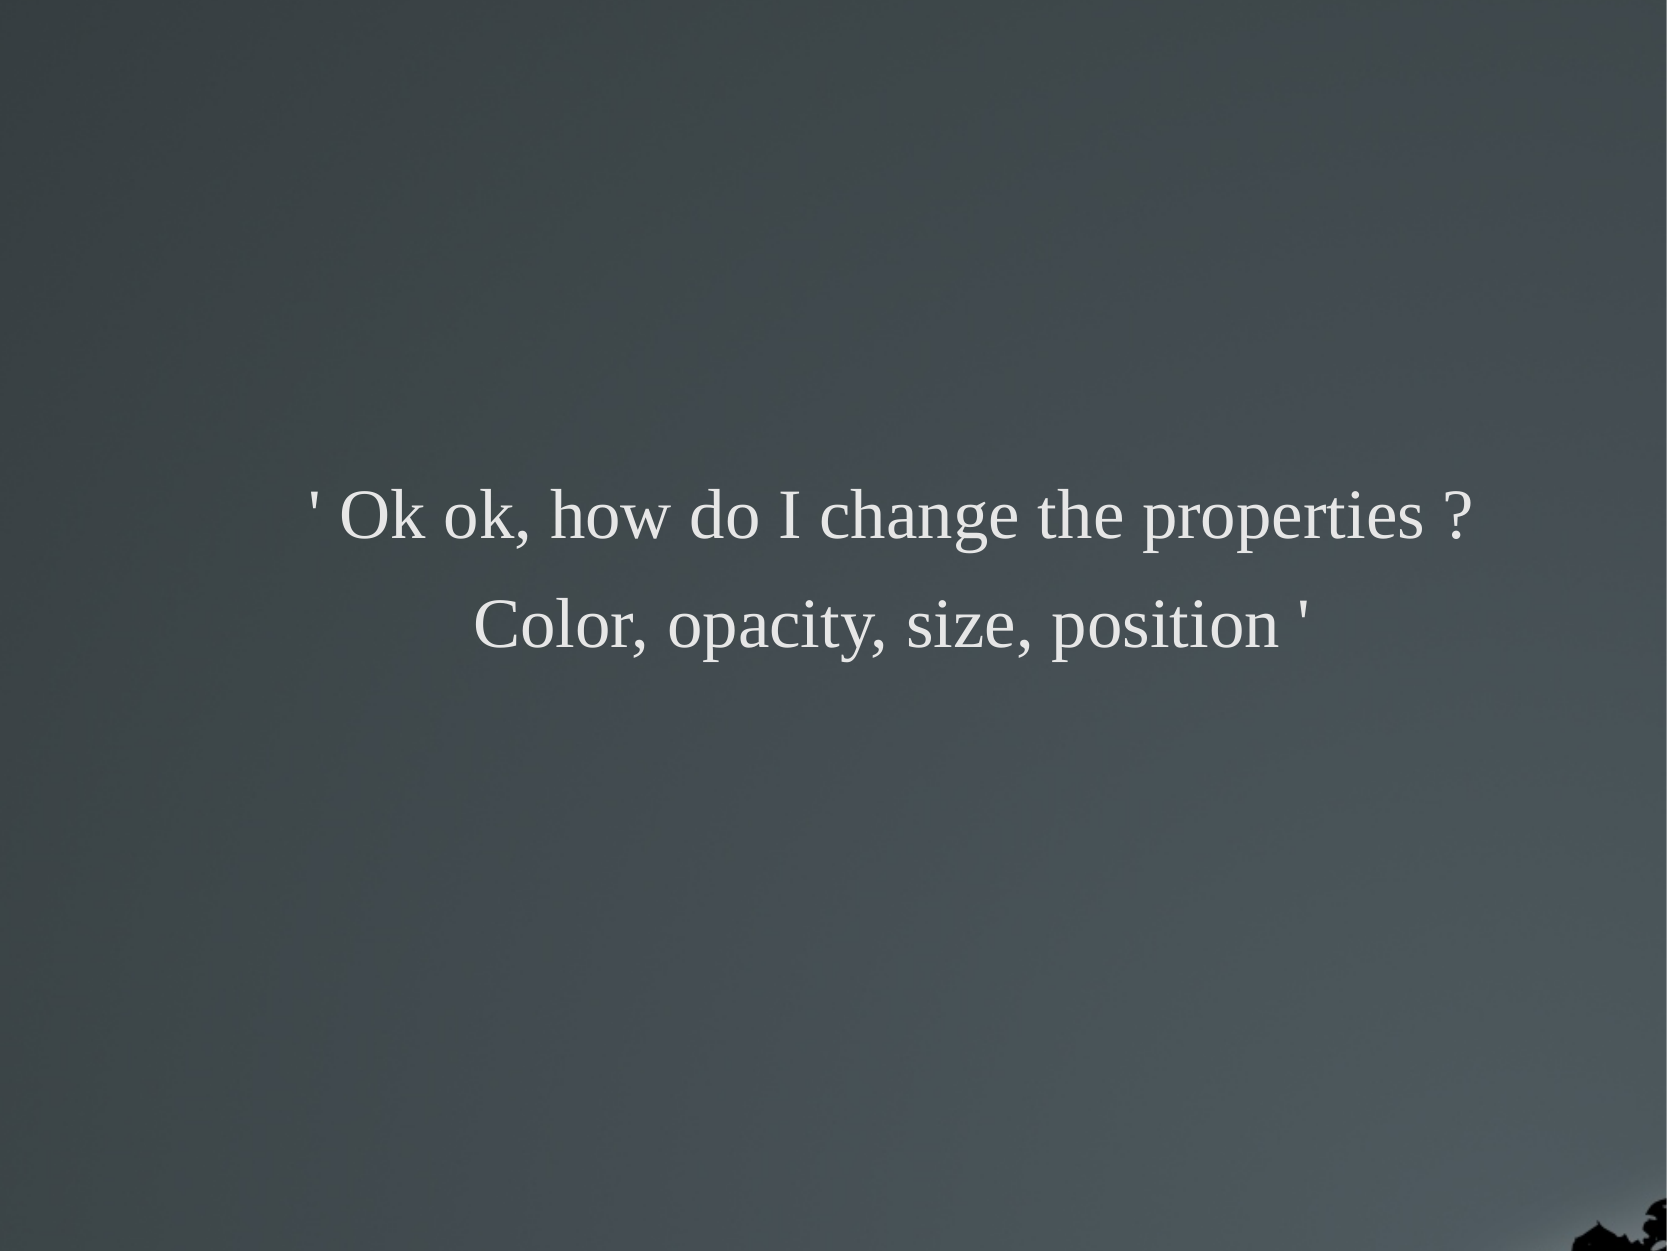

# ' Ok ok, how do I change the properties ?
Color, opacity, size, position '